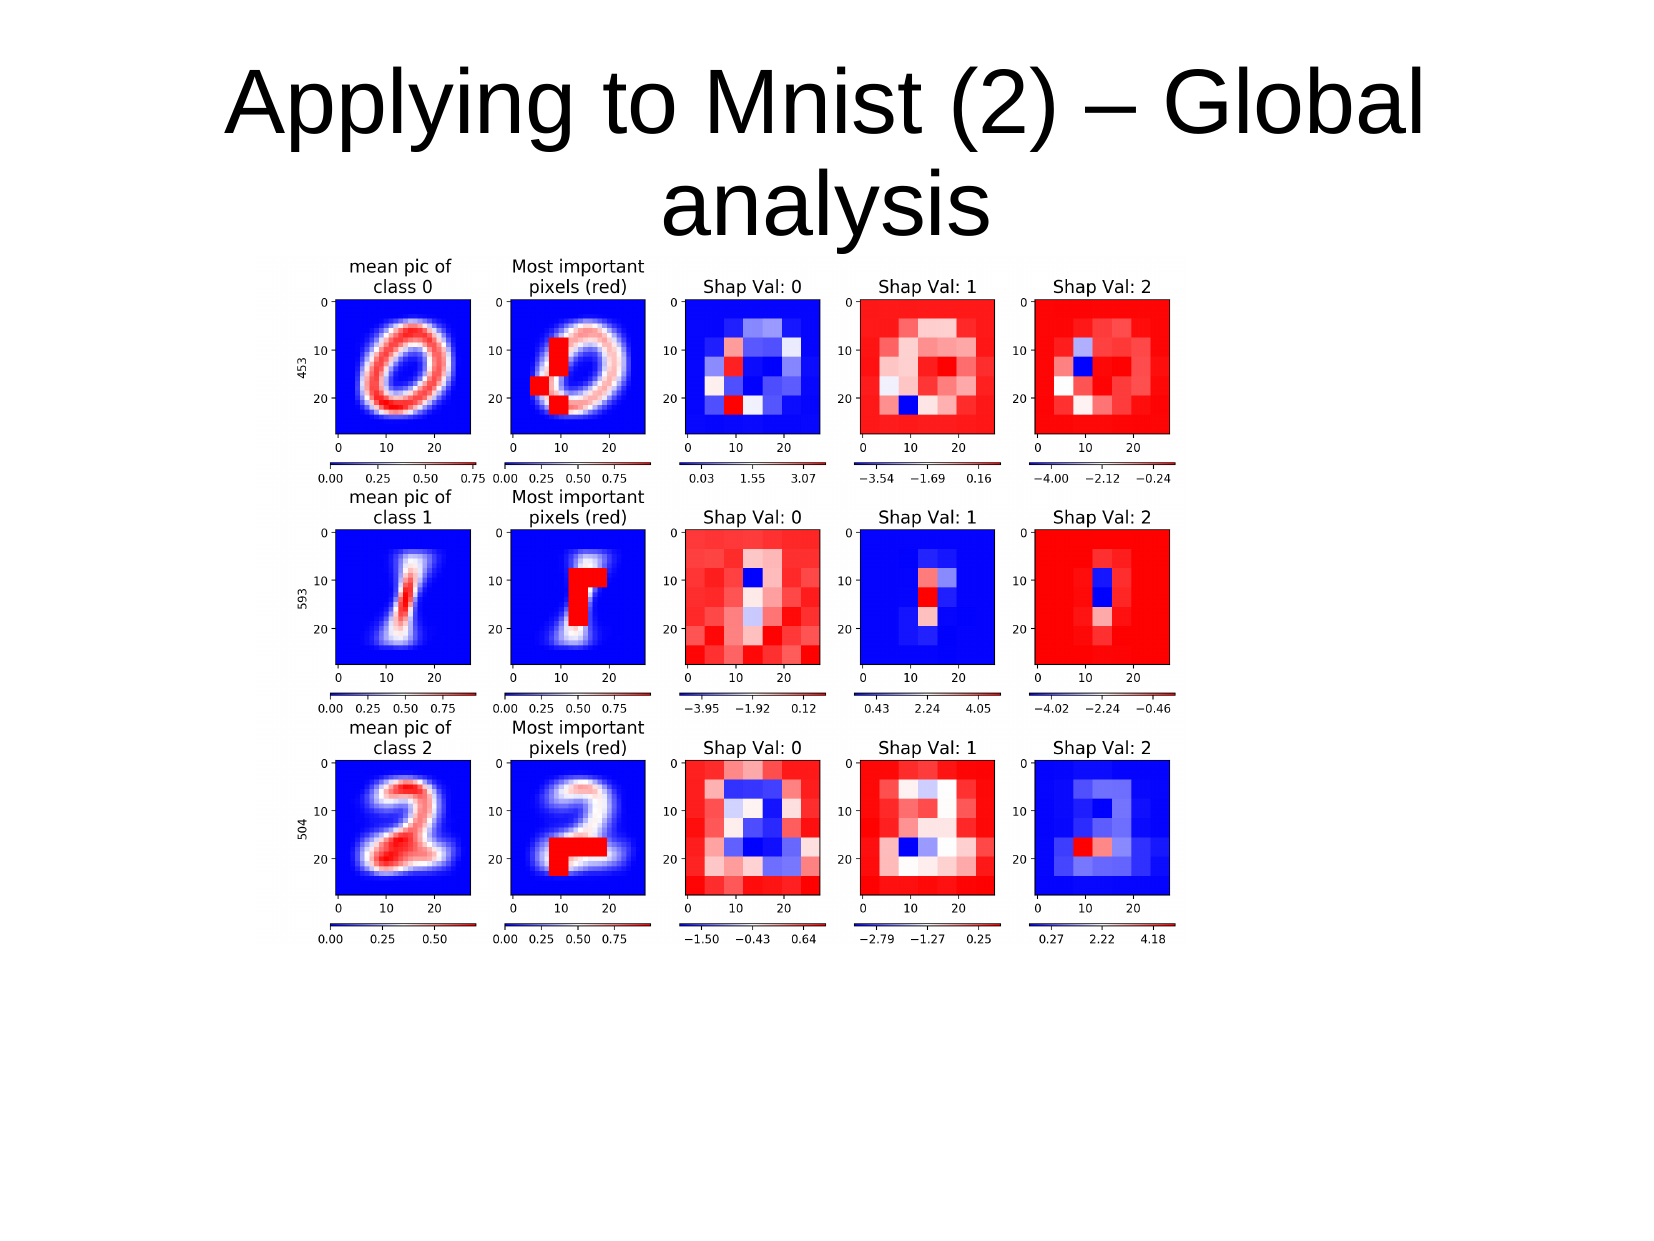

# Applying to Mnist (2) – Global analysis